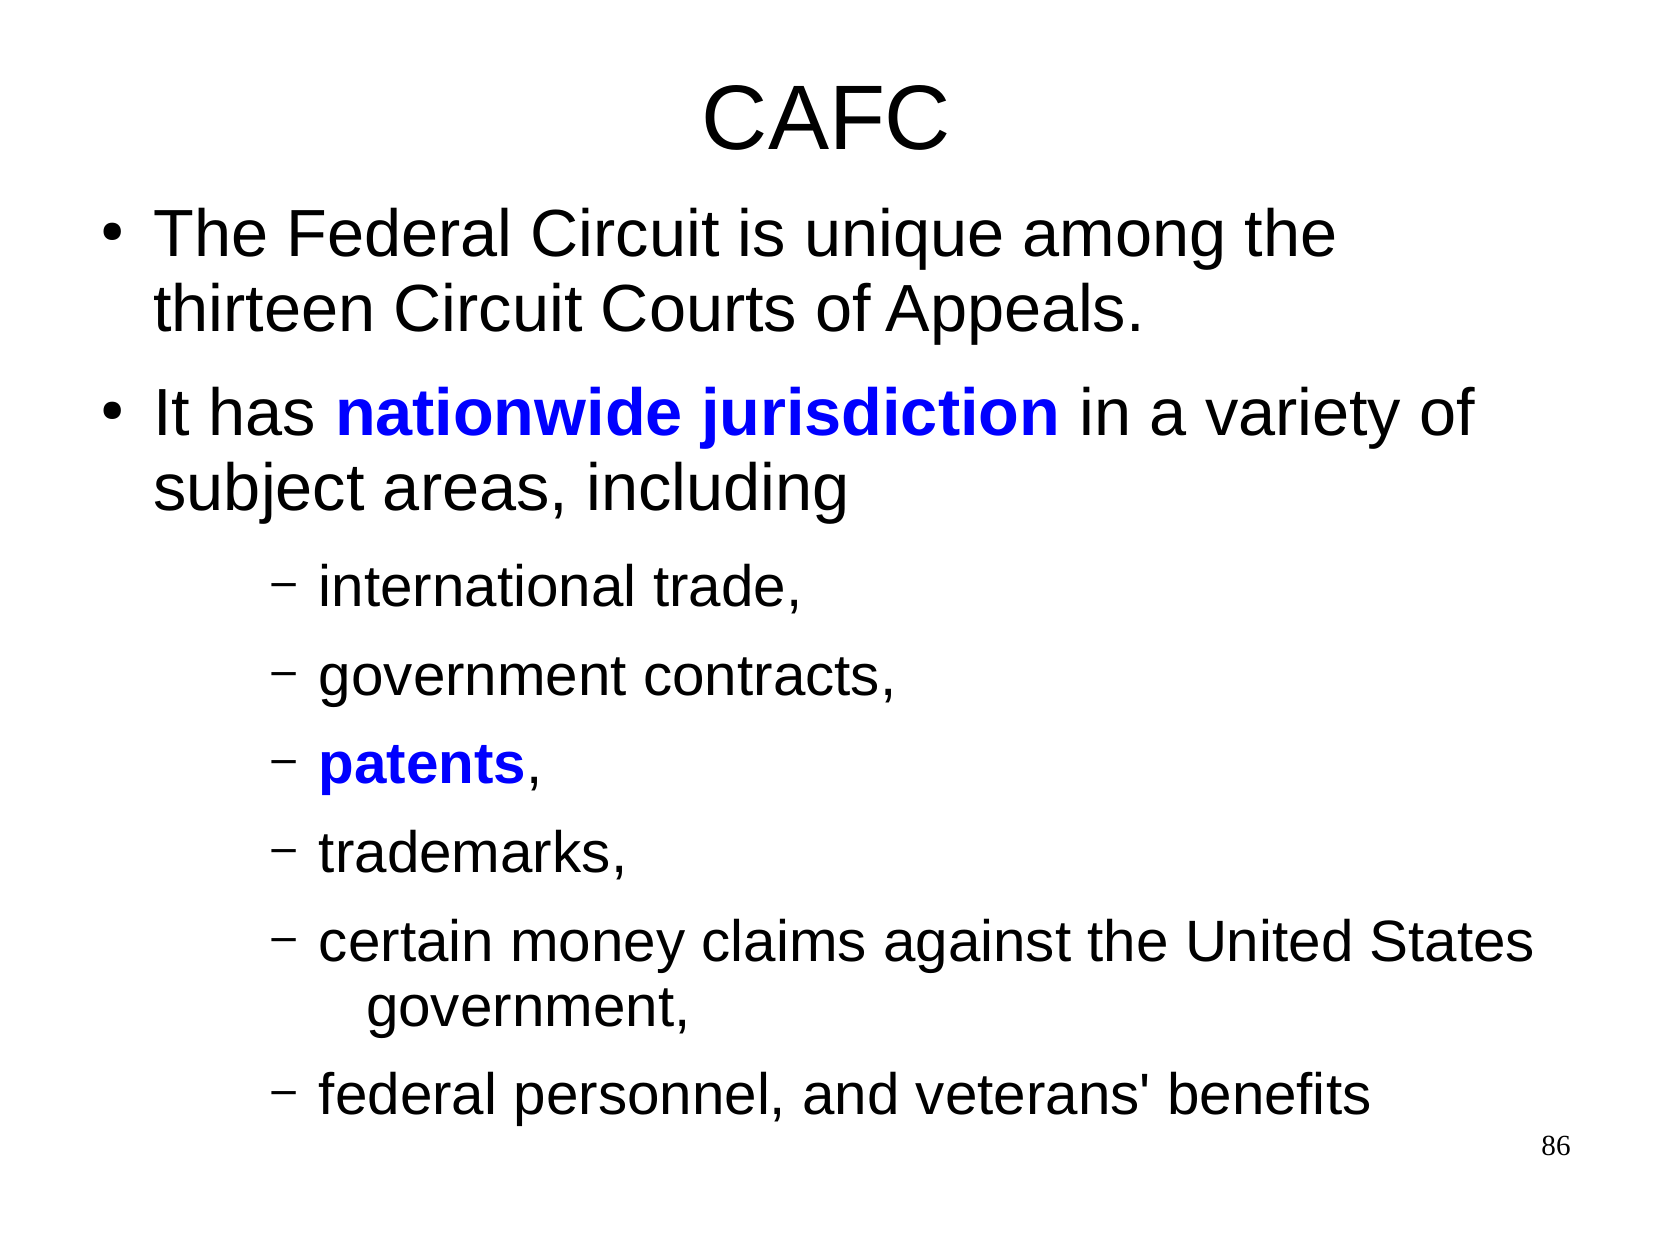

# CAFC
The Federal Circuit is unique among the thirteen Circuit Courts of Appeals.
It has nationwide jurisdiction in a variety of subject areas, including
international trade,
government contracts,
patents,
trademarks,
certain money claims against the United States government,
federal personnel, and veterans' benefits
86